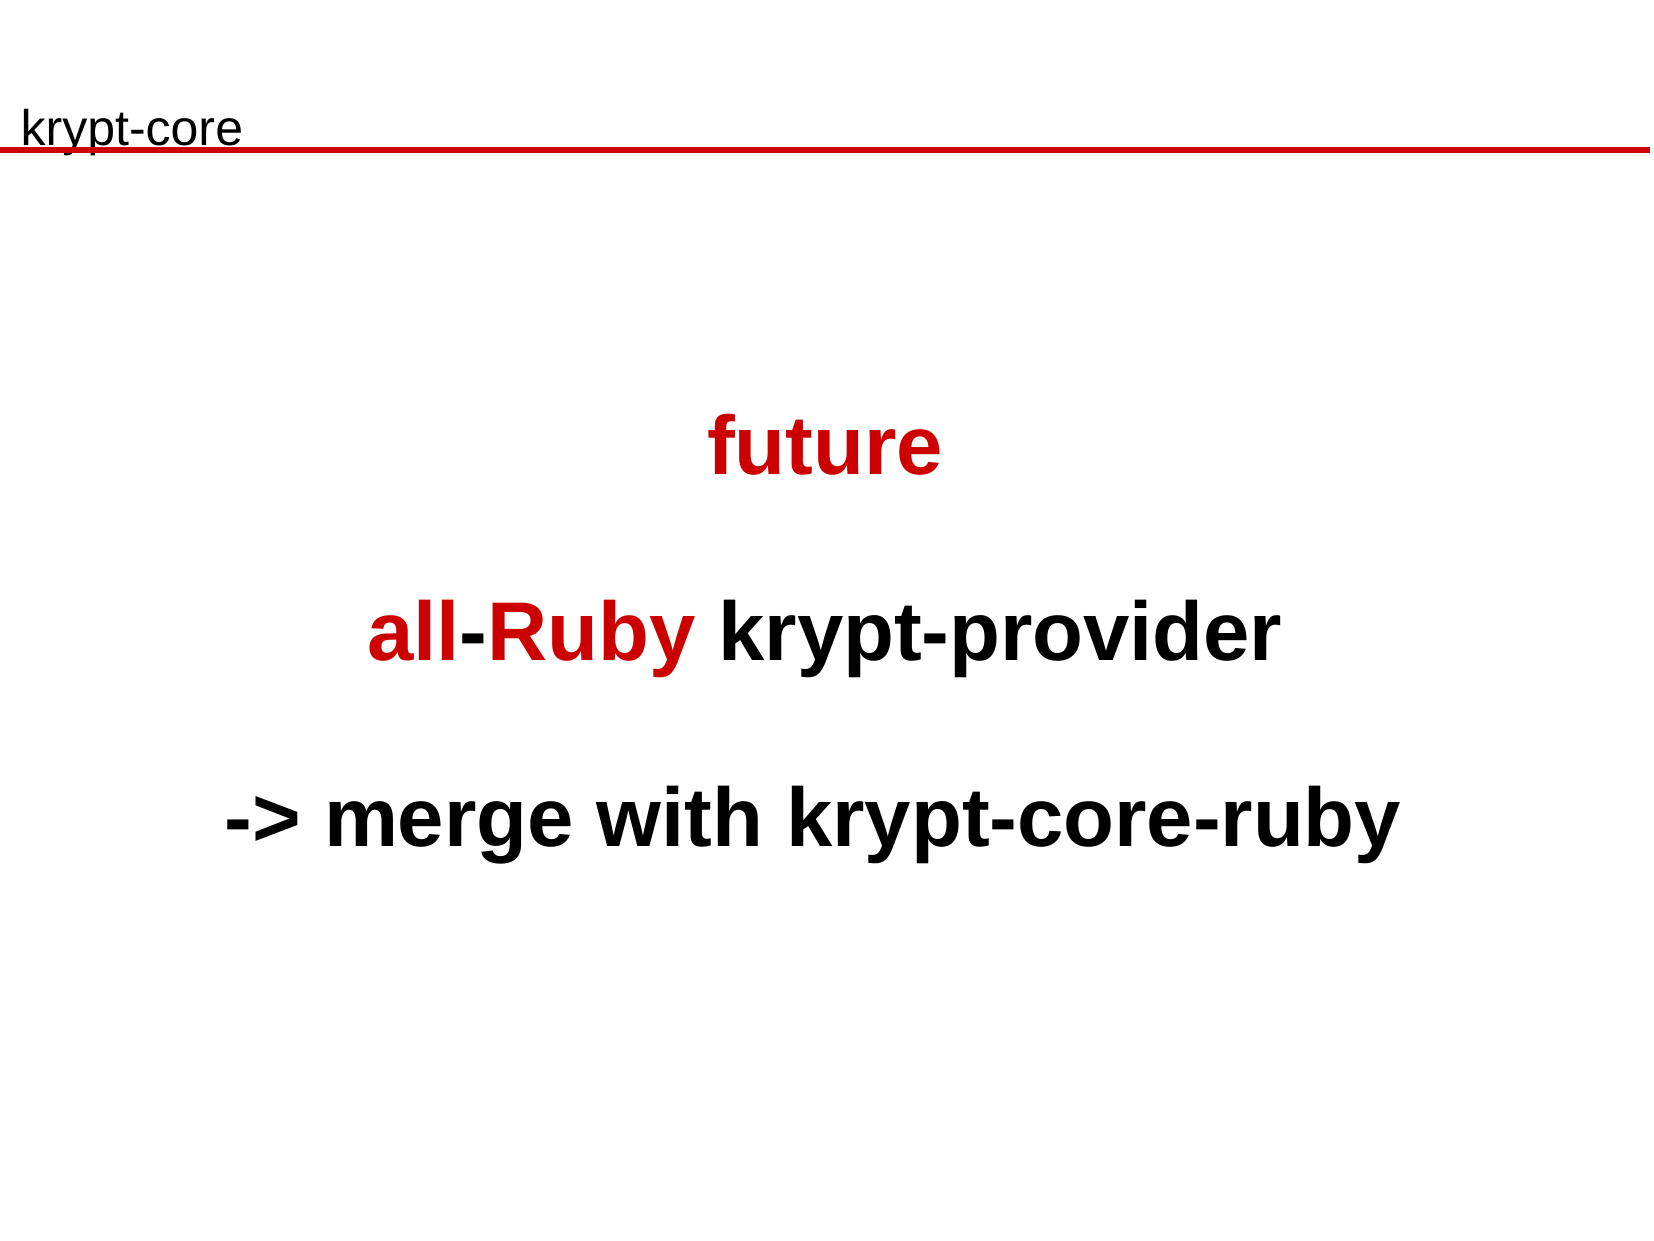

#
krypt-core
future
all-Ruby krypt-provider
-> merge with krypt-core-ruby